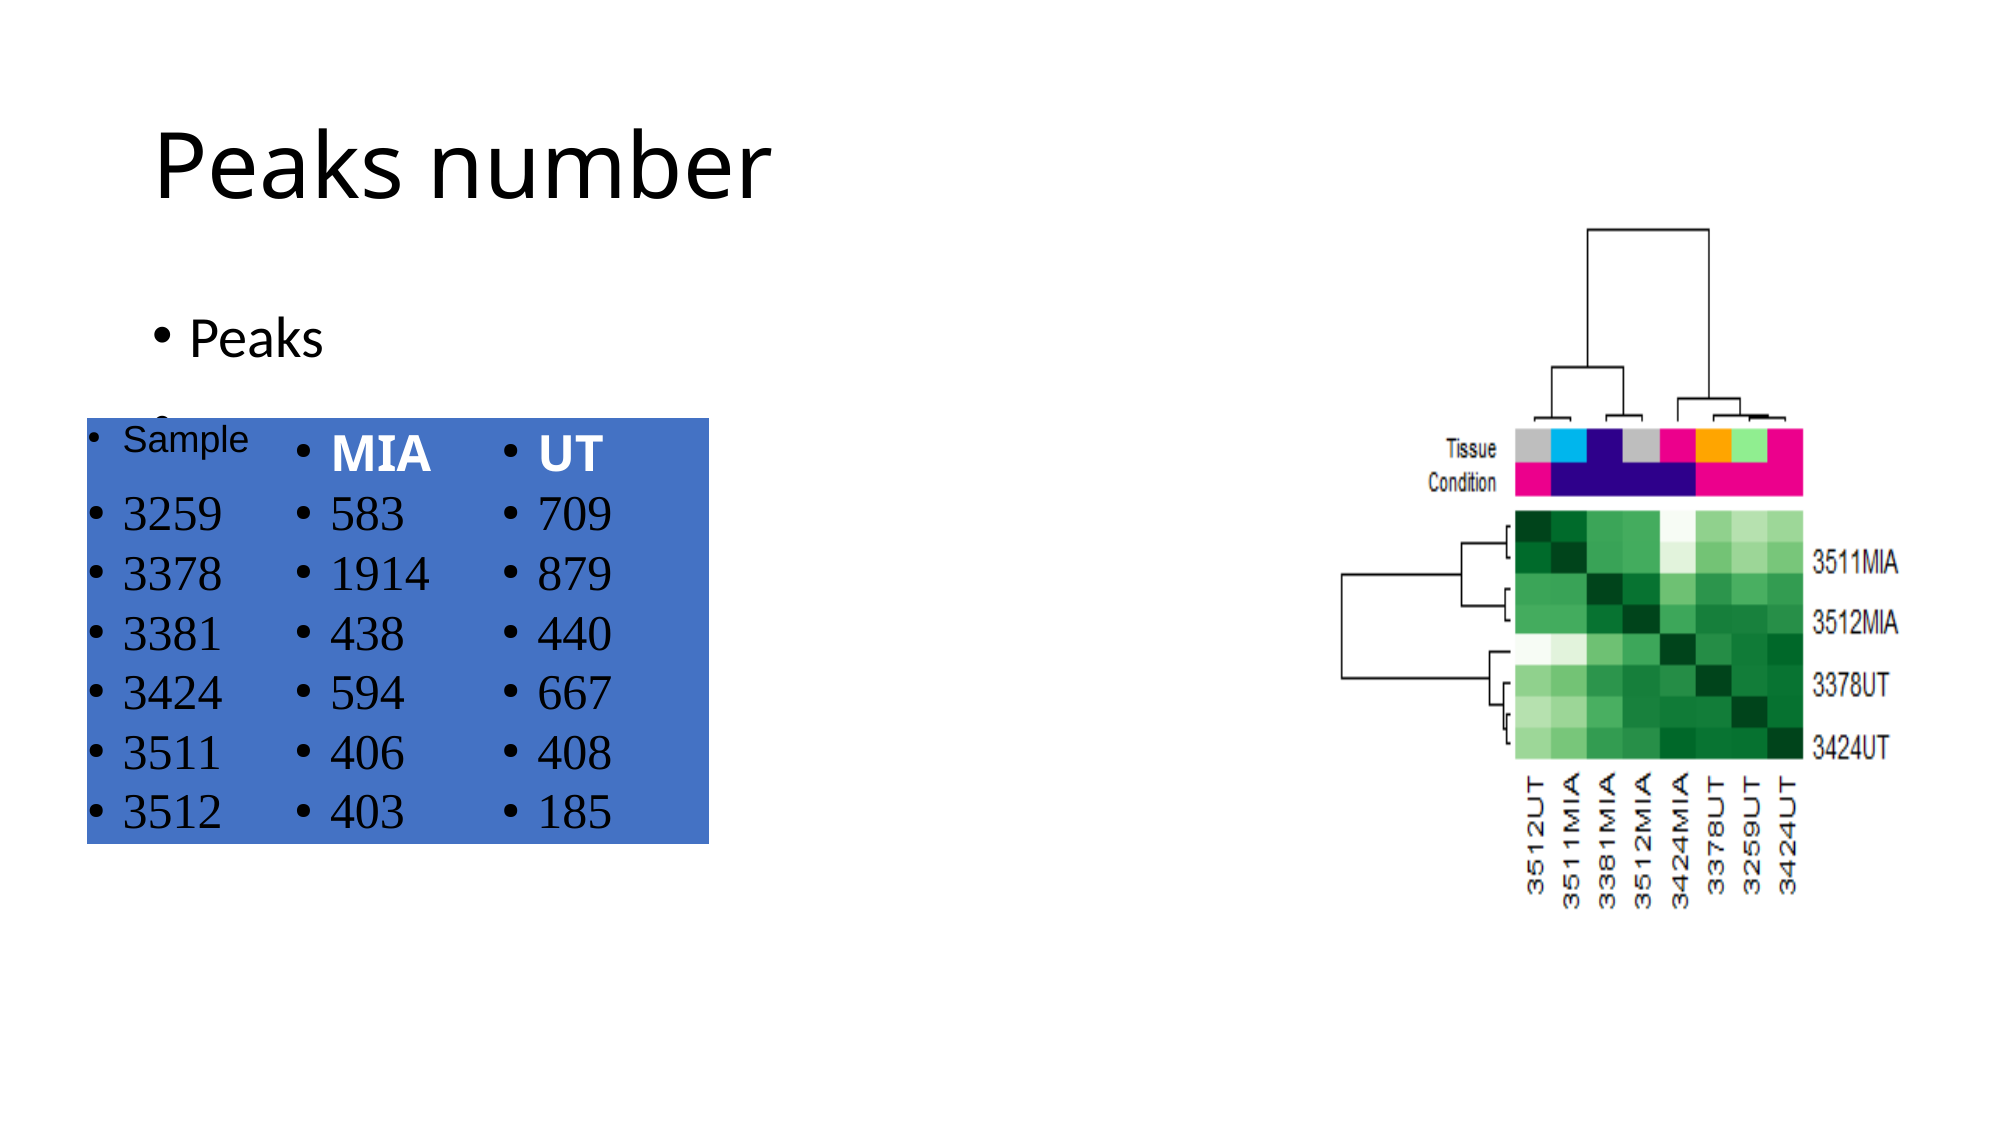

# Peaks number
Peaks
| Sample | MIA | UT |
| --- | --- | --- |
| 3259 | 583 | 709 |
| 3378 | 1914 | 879 |
| 3381 | 438 | 440 |
| 3424 | 594 | 667 |
| 3511 | 406 | 408 |
| 3512 | 403 | 185 |